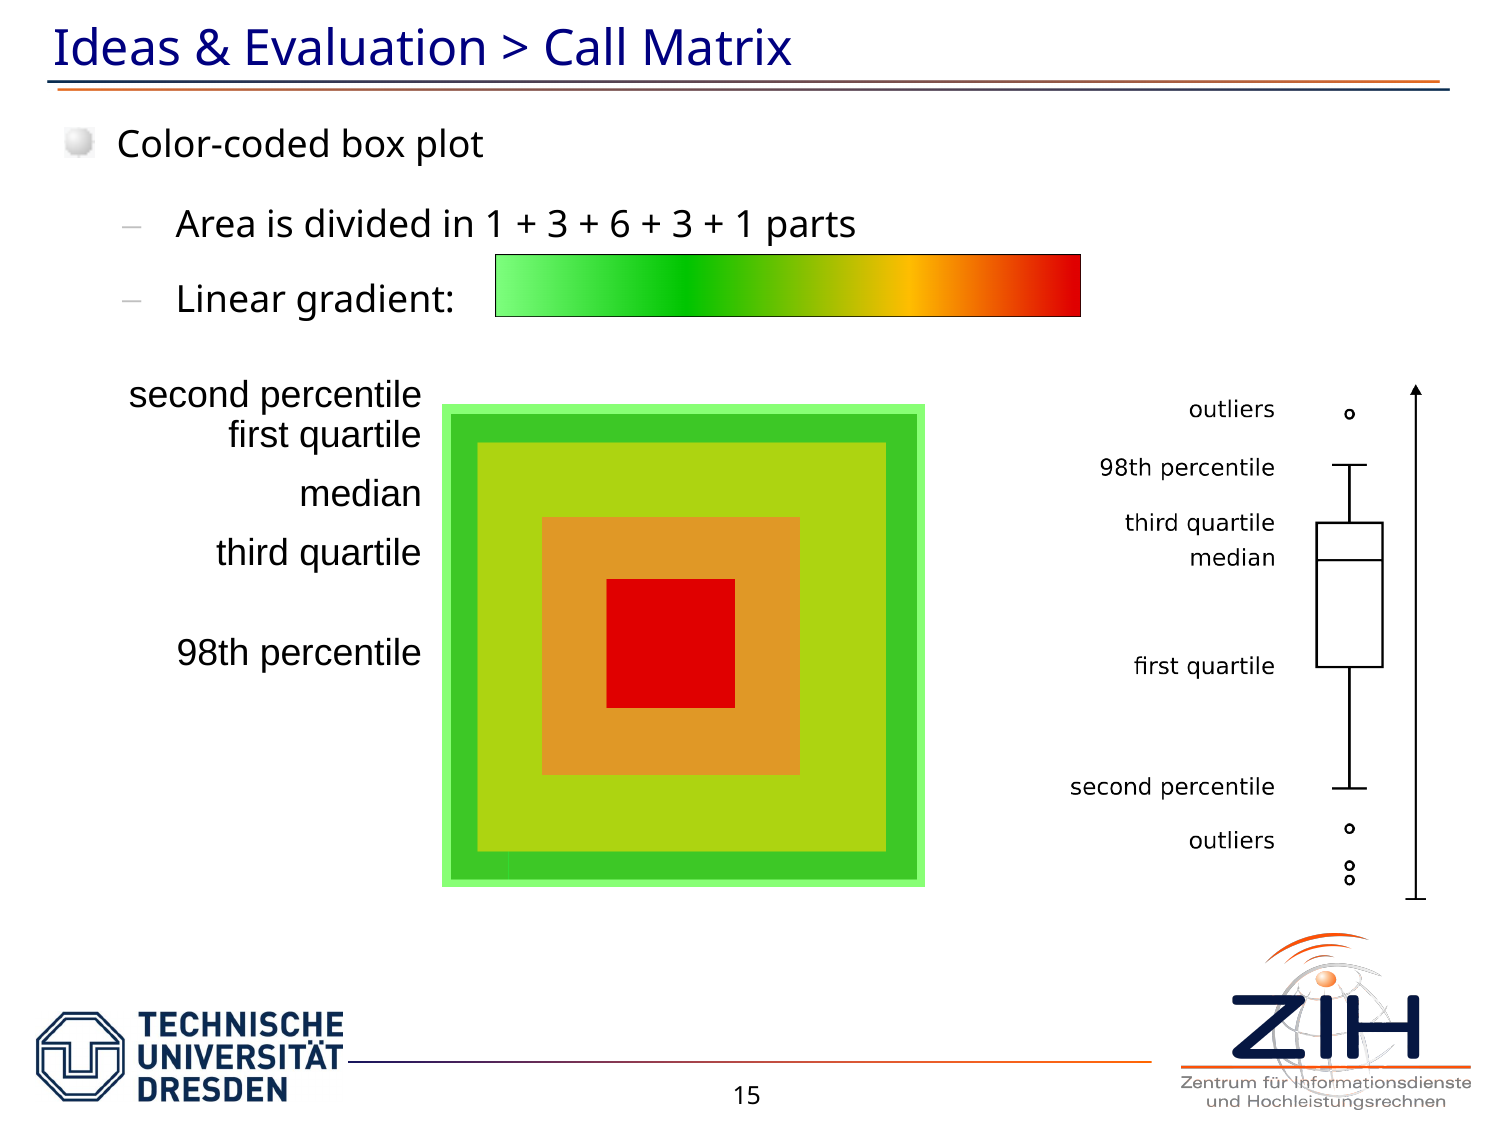

# Ideas & Evaluation > Call Matrix
Color-coded box plot
Area is divided in 1 + 3 + 6 + 3 + 1 parts
Linear gradient:
second percentile
first quartile
median
third quartile
98th percentile
15